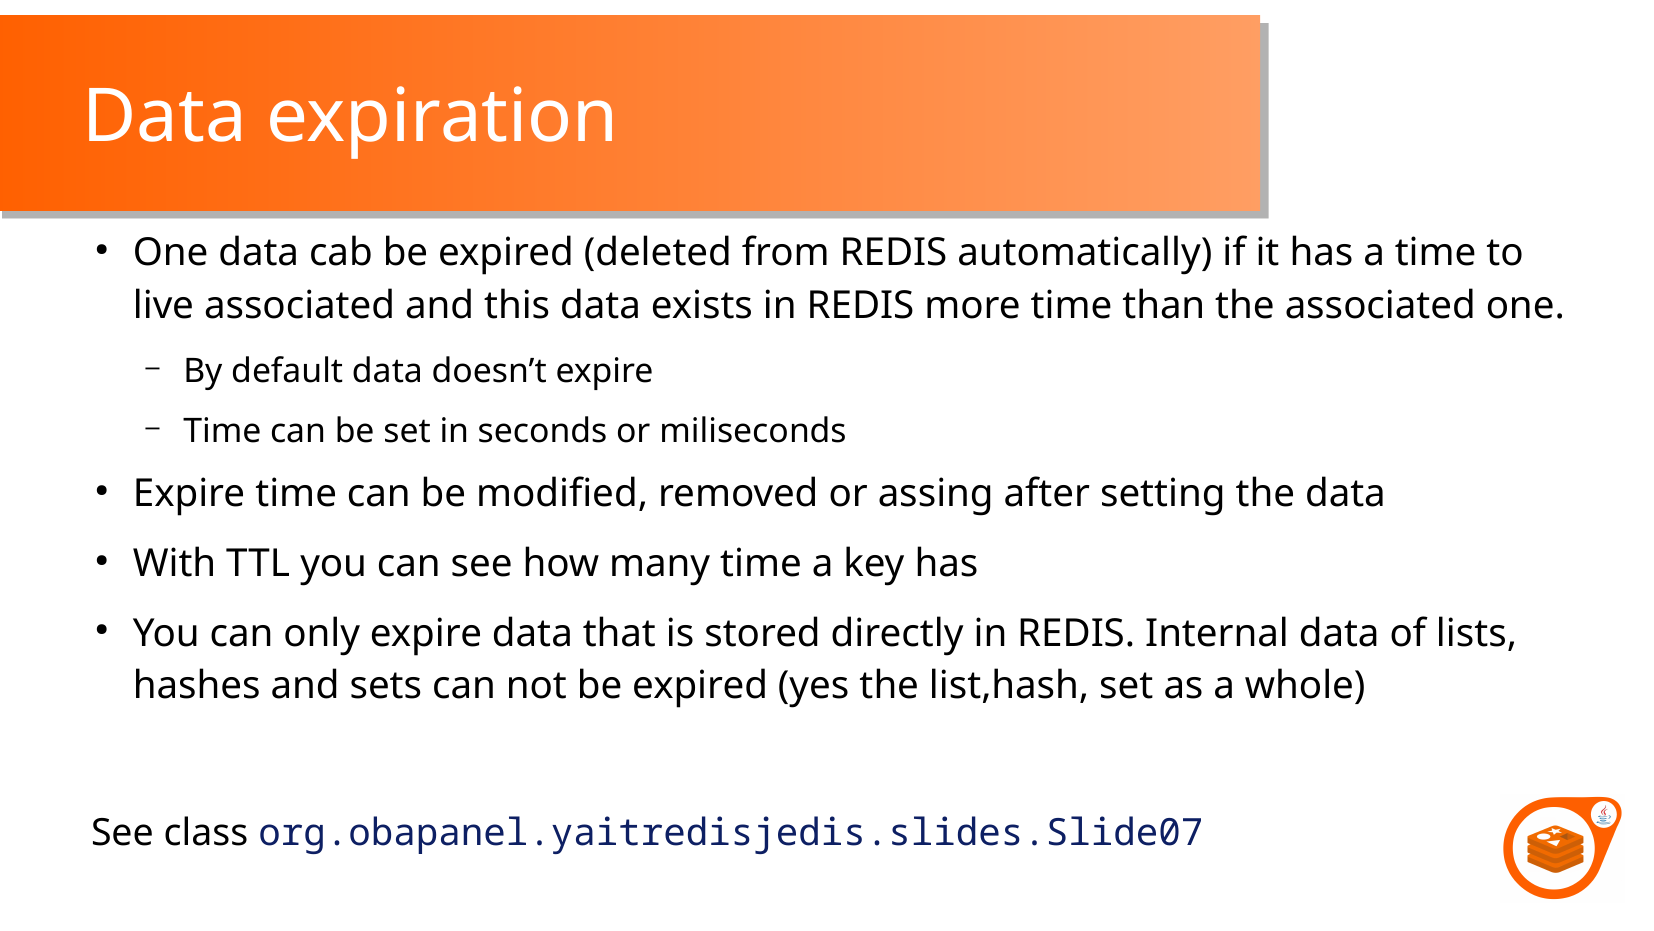

# Data expiration
One data cab be expired (deleted from REDIS automatically) if it has a time to live associated and this data exists in REDIS more time than the associated one.
By default data doesn’t expire
Time can be set in seconds or miliseconds
Expire time can be modified, removed or assing after setting the data
With TTL you can see how many time a key has
You can only expire data that is stored directly in REDIS. Internal data of lists, hashes and sets can not be expired (yes the list,hash, set as a whole)
See class org.obapanel.yaitredisjedis.slides.Slide07